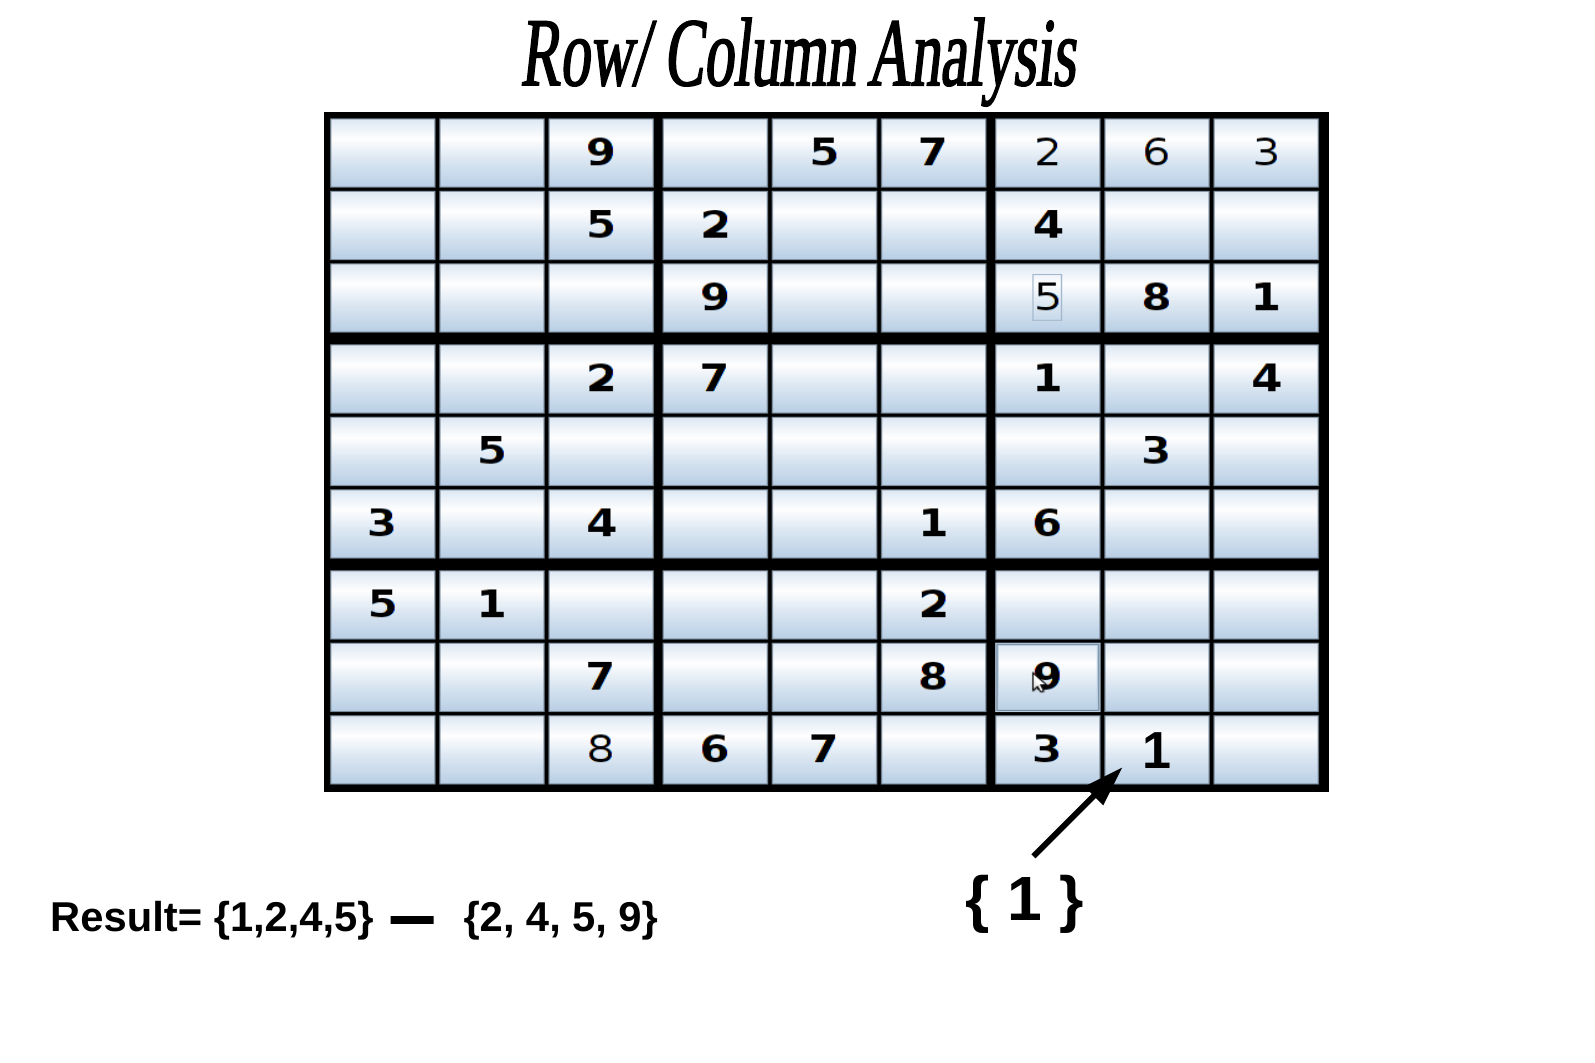

Row/ Column Analysis
1
 –
{ 1 }
{2, 4, 5, 9}
Result= {1,2,4,5}